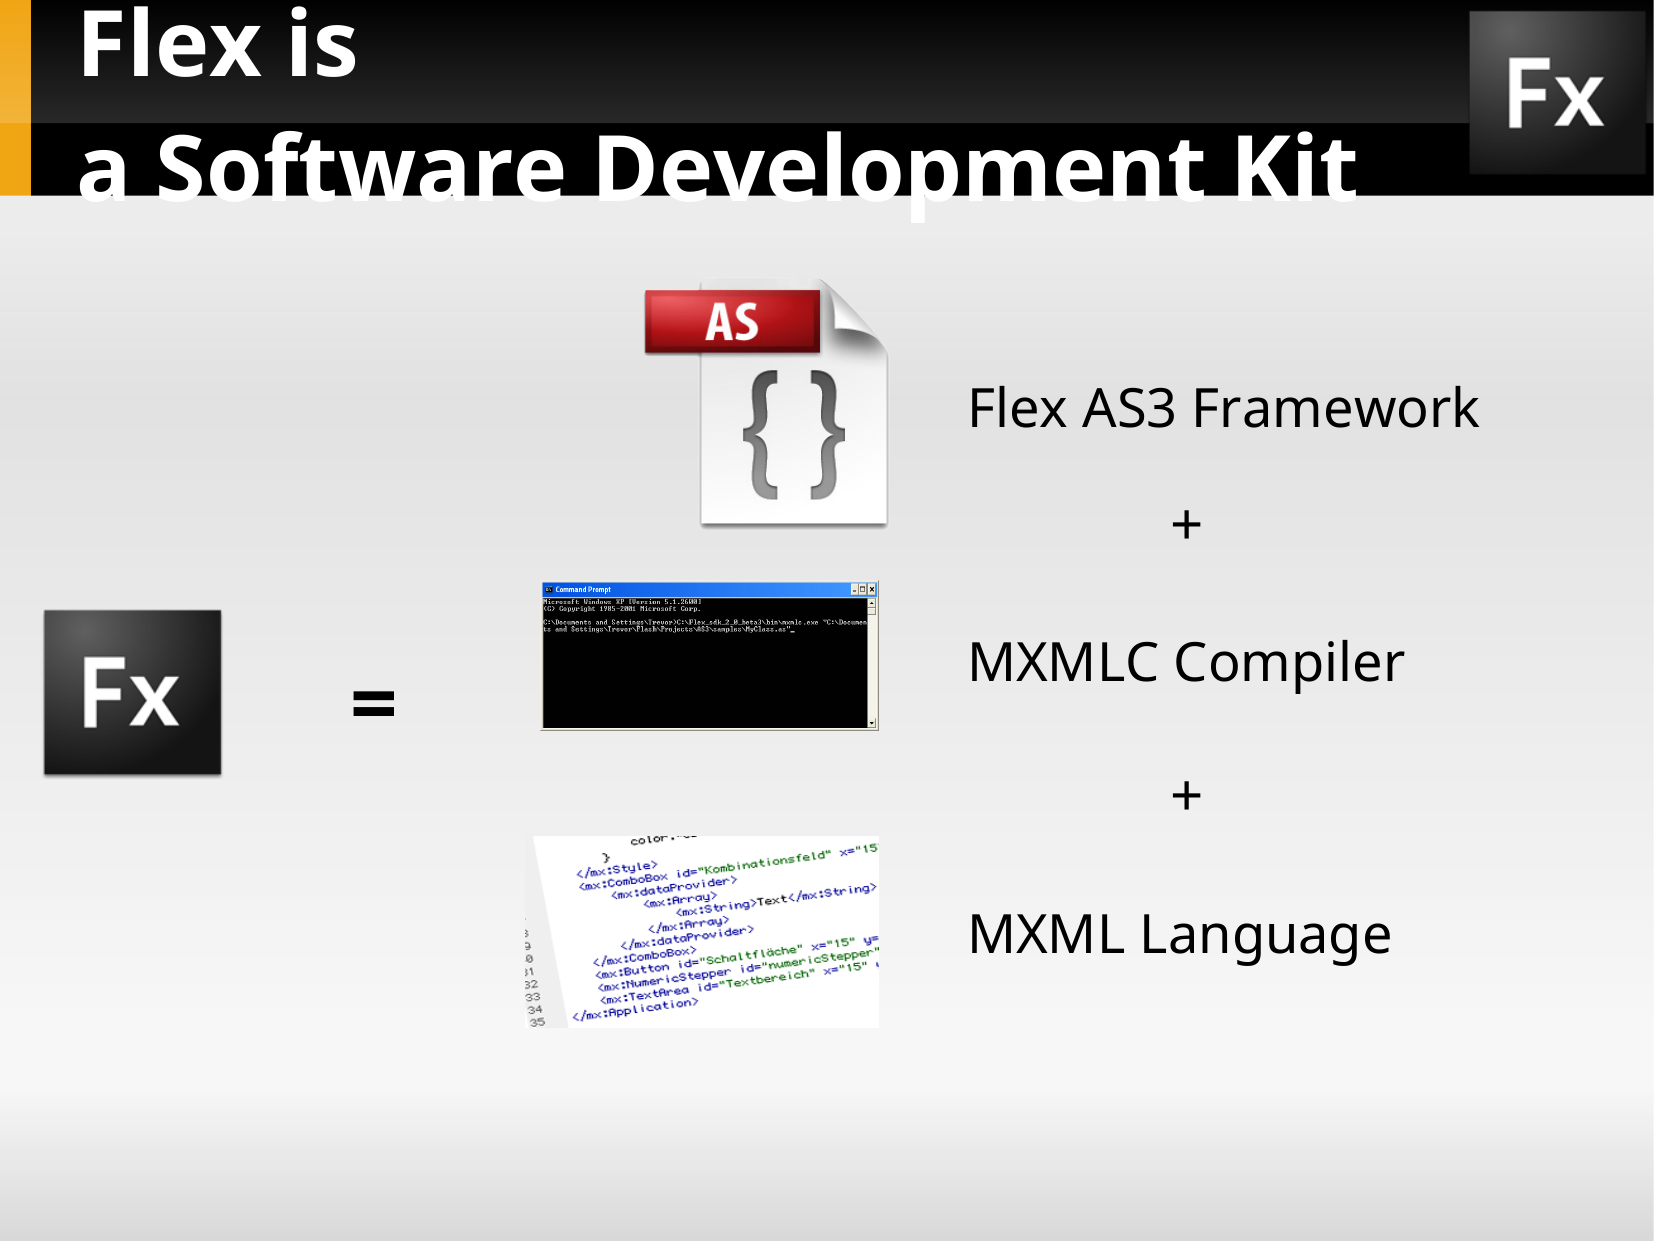

# Flex is a Software Development Kit
Flex AS3 Framework
+
MXMLC Compiler
=
+
MXML Language